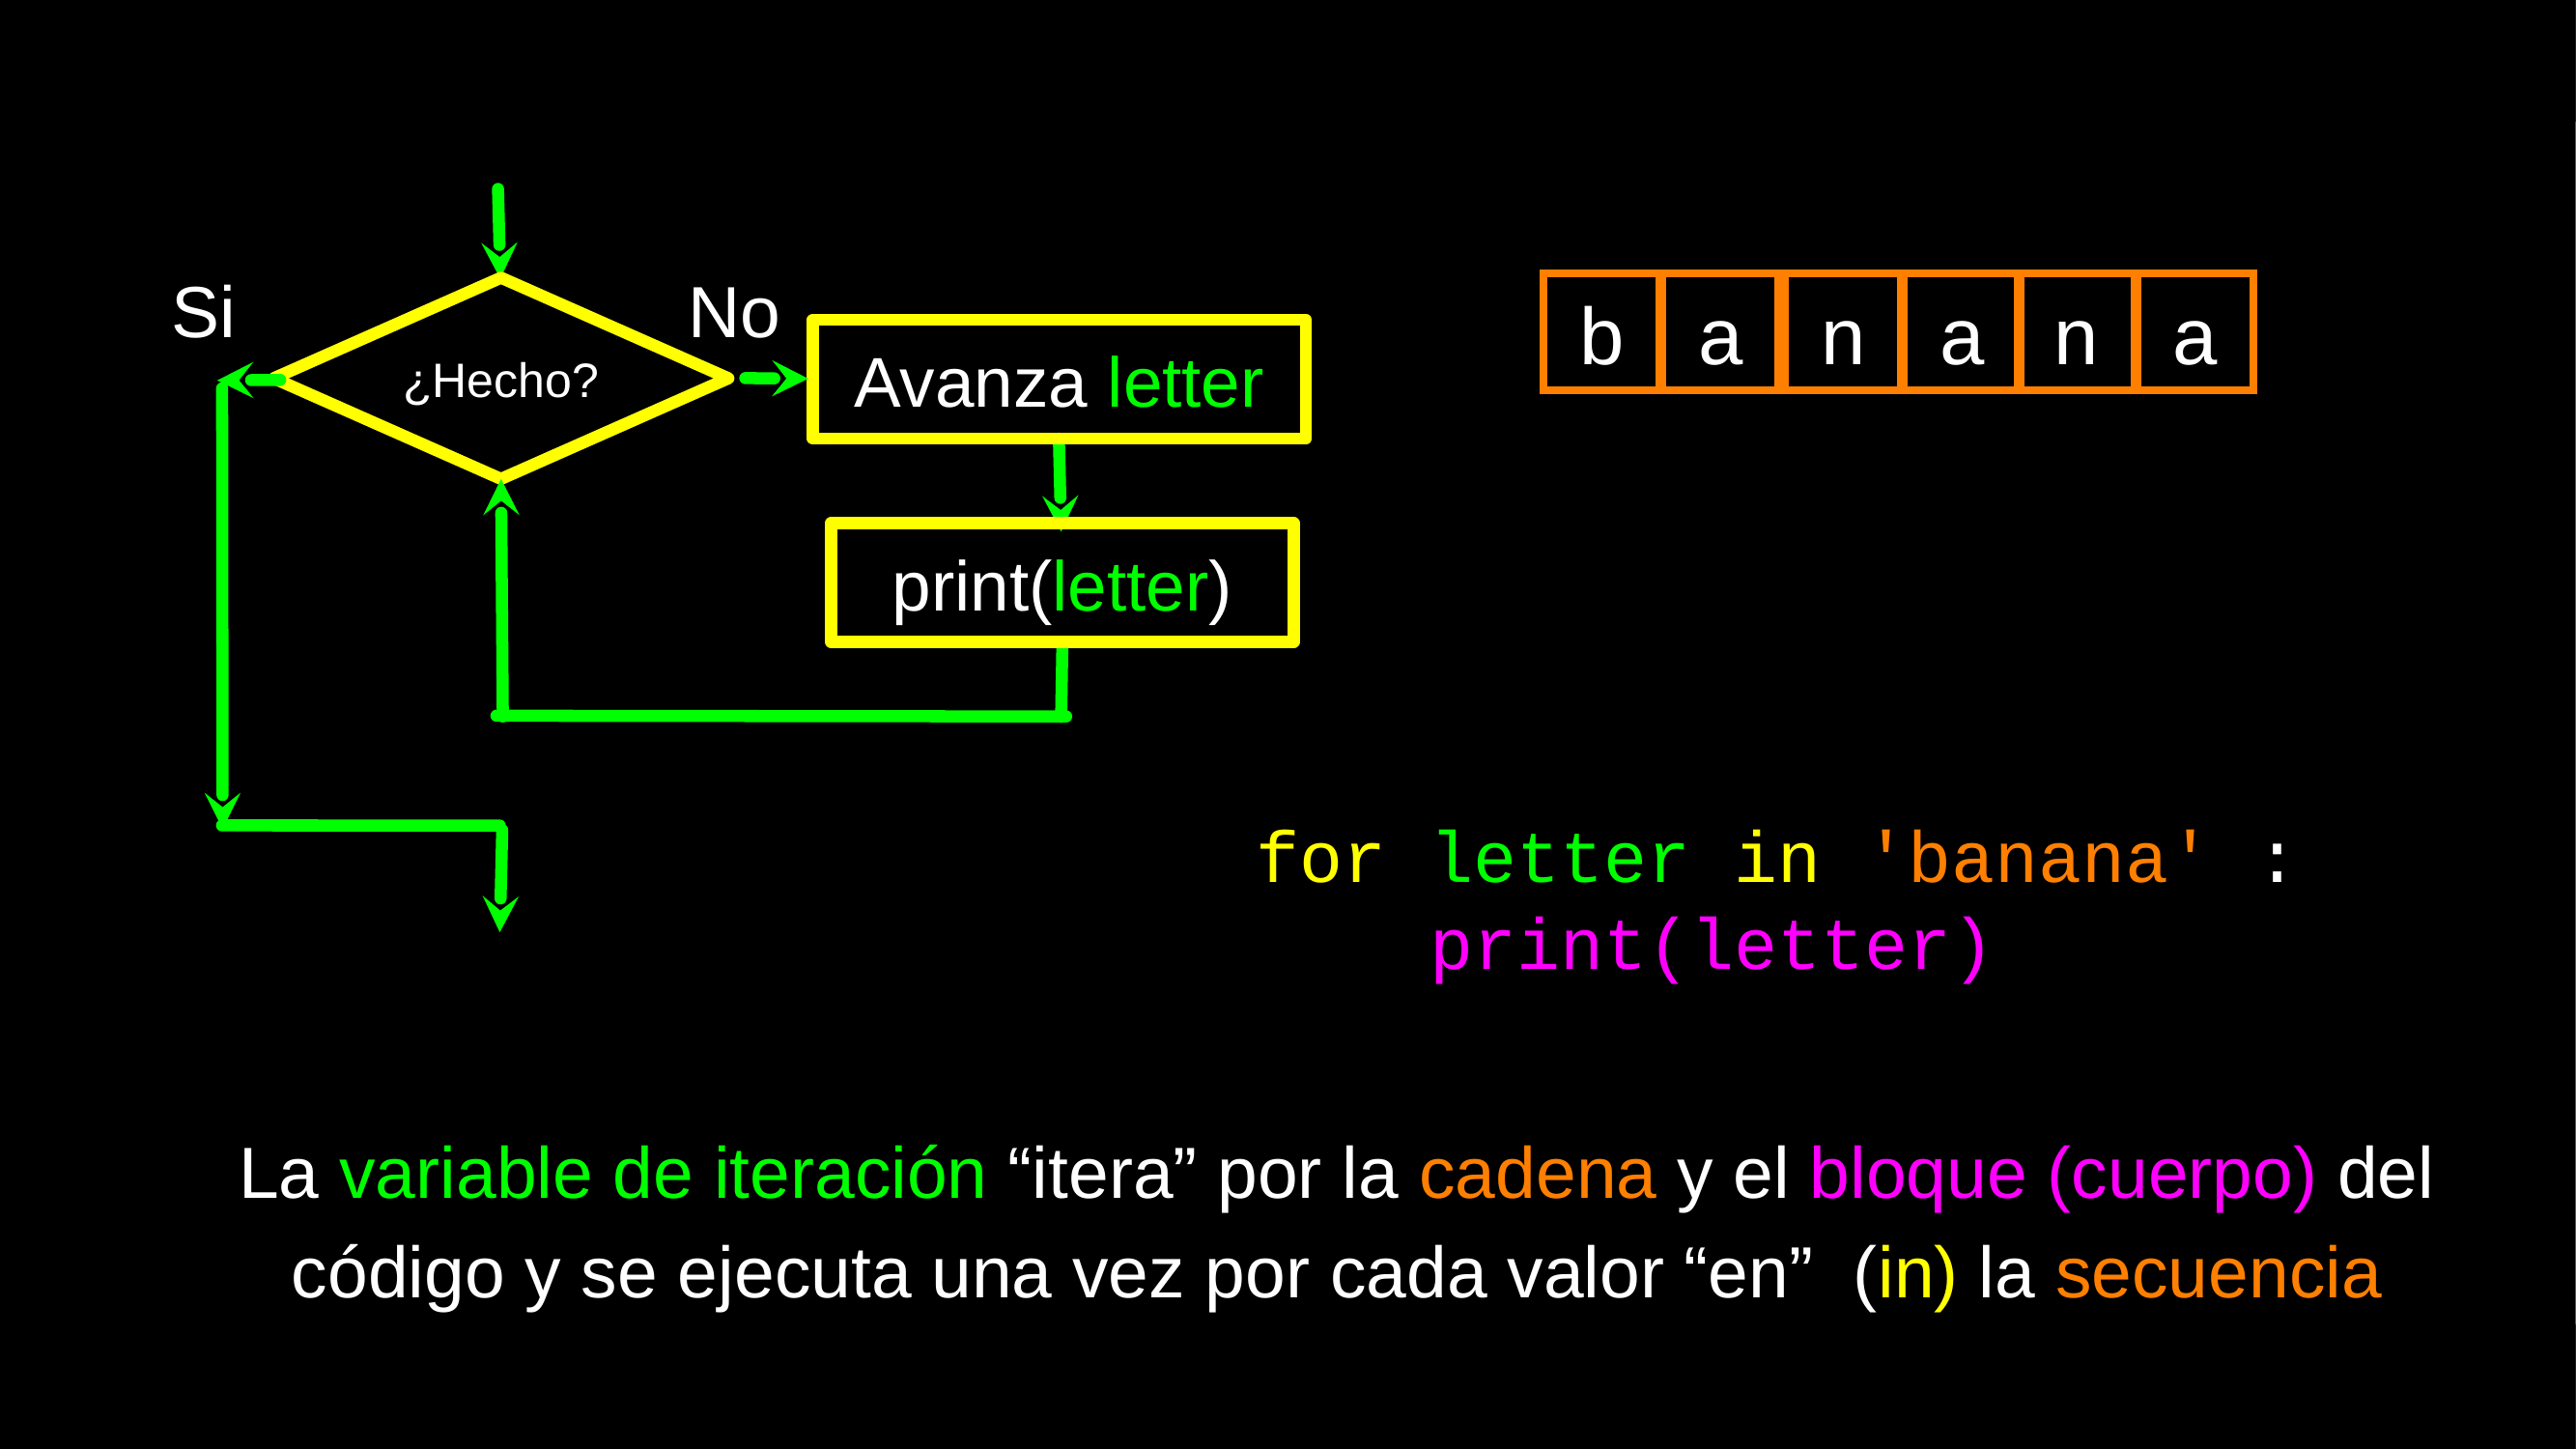

Si
No
b
a
n
a
n
a
¿Hecho?
Avanza letter
print(letter)
for letter in 'banana' :
 print(letter)
La variable de iteración “itera” por la cadena y el bloque (cuerpo) del código y se ejecuta una vez por cada valor “en” (in) la secuencia